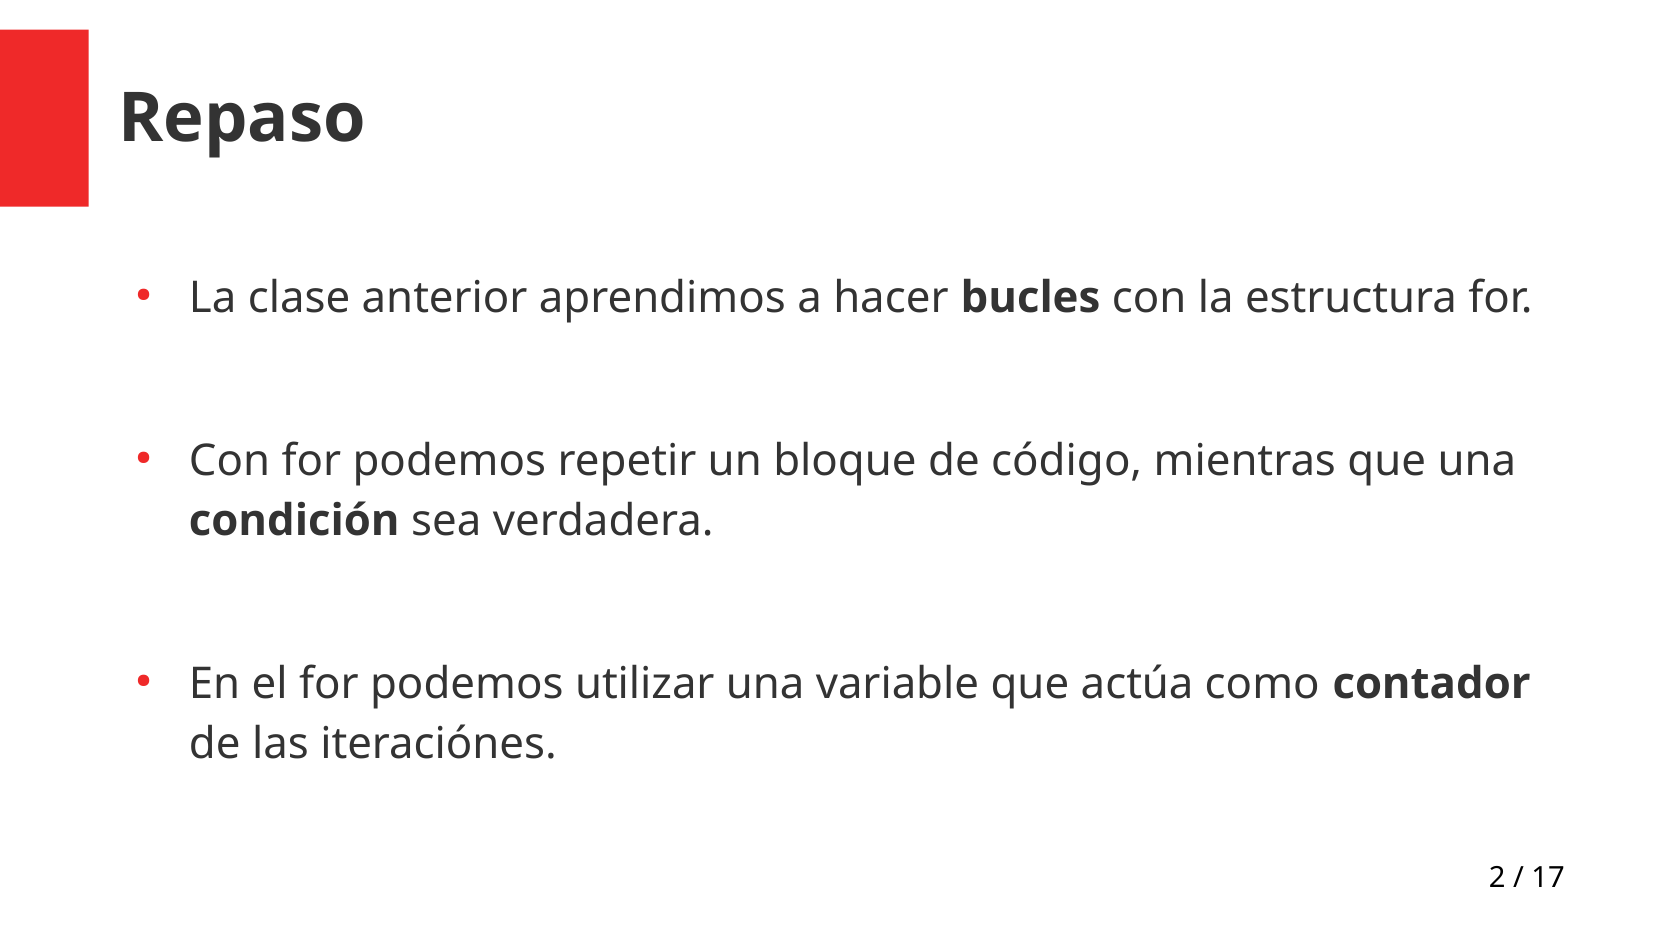

# Repaso
La clase anterior aprendimos a hacer bucles con la estructura for.
Con for podemos repetir un bloque de código, mientras que una condición sea verdadera.
En el for podemos utilizar una variable que actúa como contador de las iteraciónes.
2